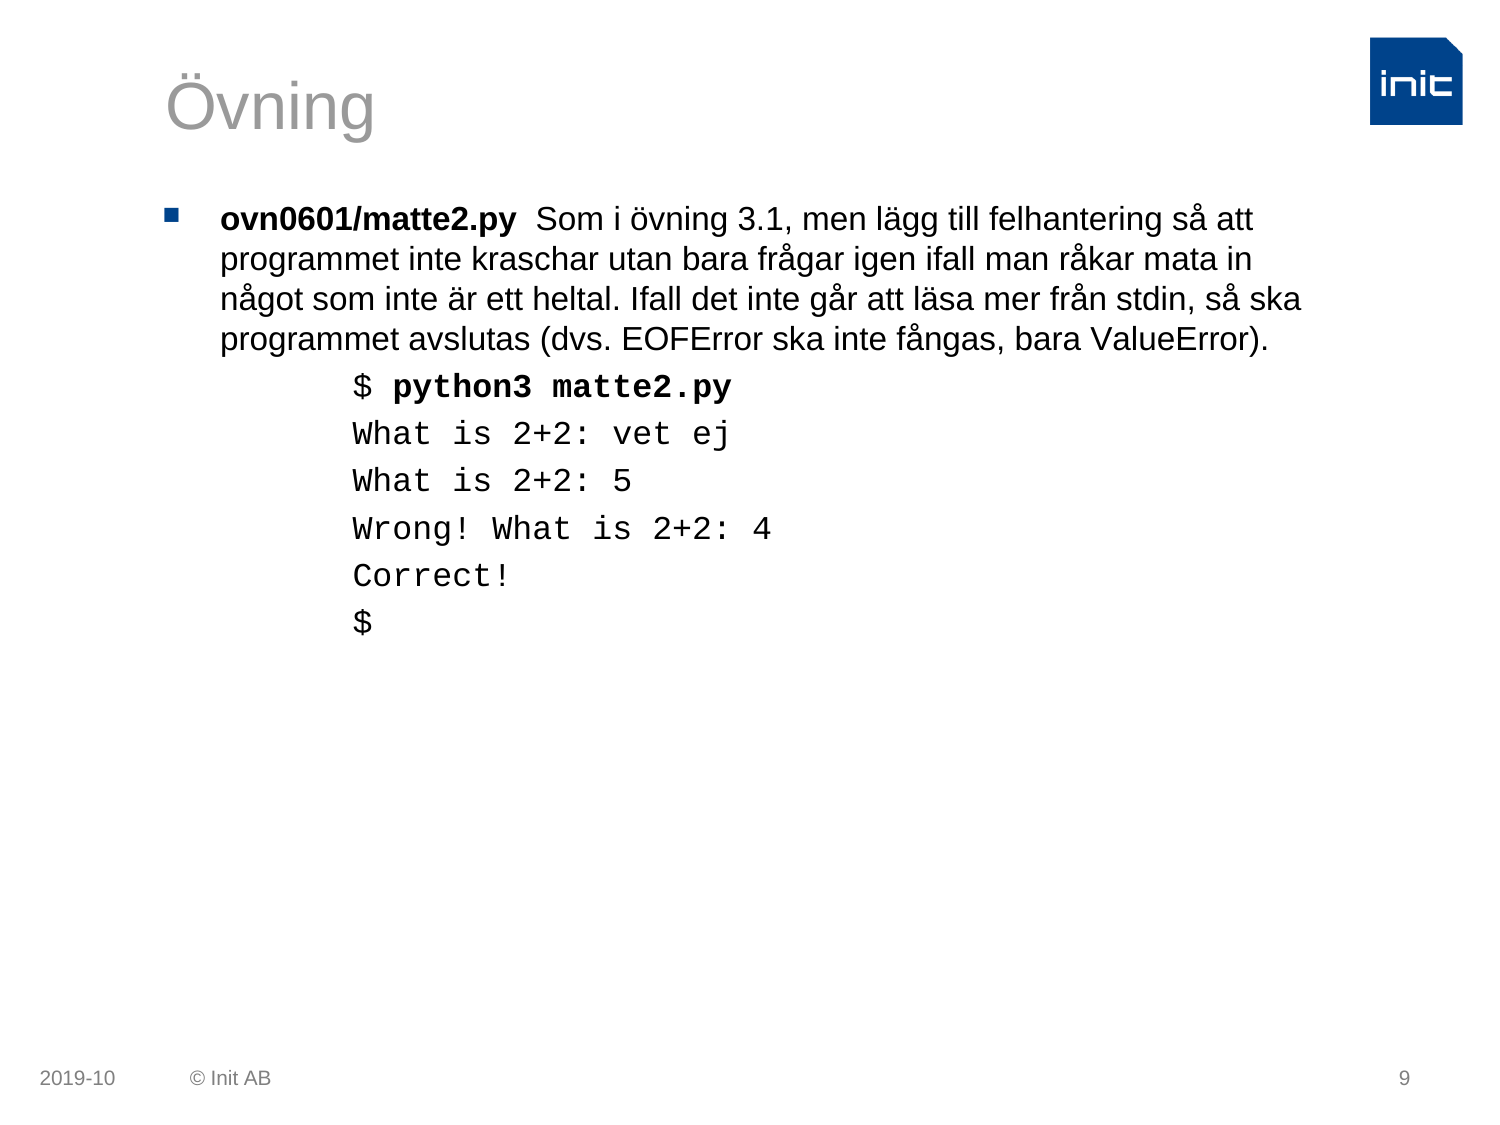

Övning
ovn0601/matte2.py Som i övning 3.1, men lägg till felhantering så att programmet inte kraschar utan bara frågar igen ifall man råkar mata in något som inte är ett heltal. Ifall det inte går att läsa mer från stdin, så ska programmet avslutas (dvs. EOFError ska inte fångas, bara ValueError).
$ python3 matte2.py
What is 2+2: vet ej
What is 2+2: 5
Wrong! What is 2+2: 4
Correct!
$
2019-10
© Init AB